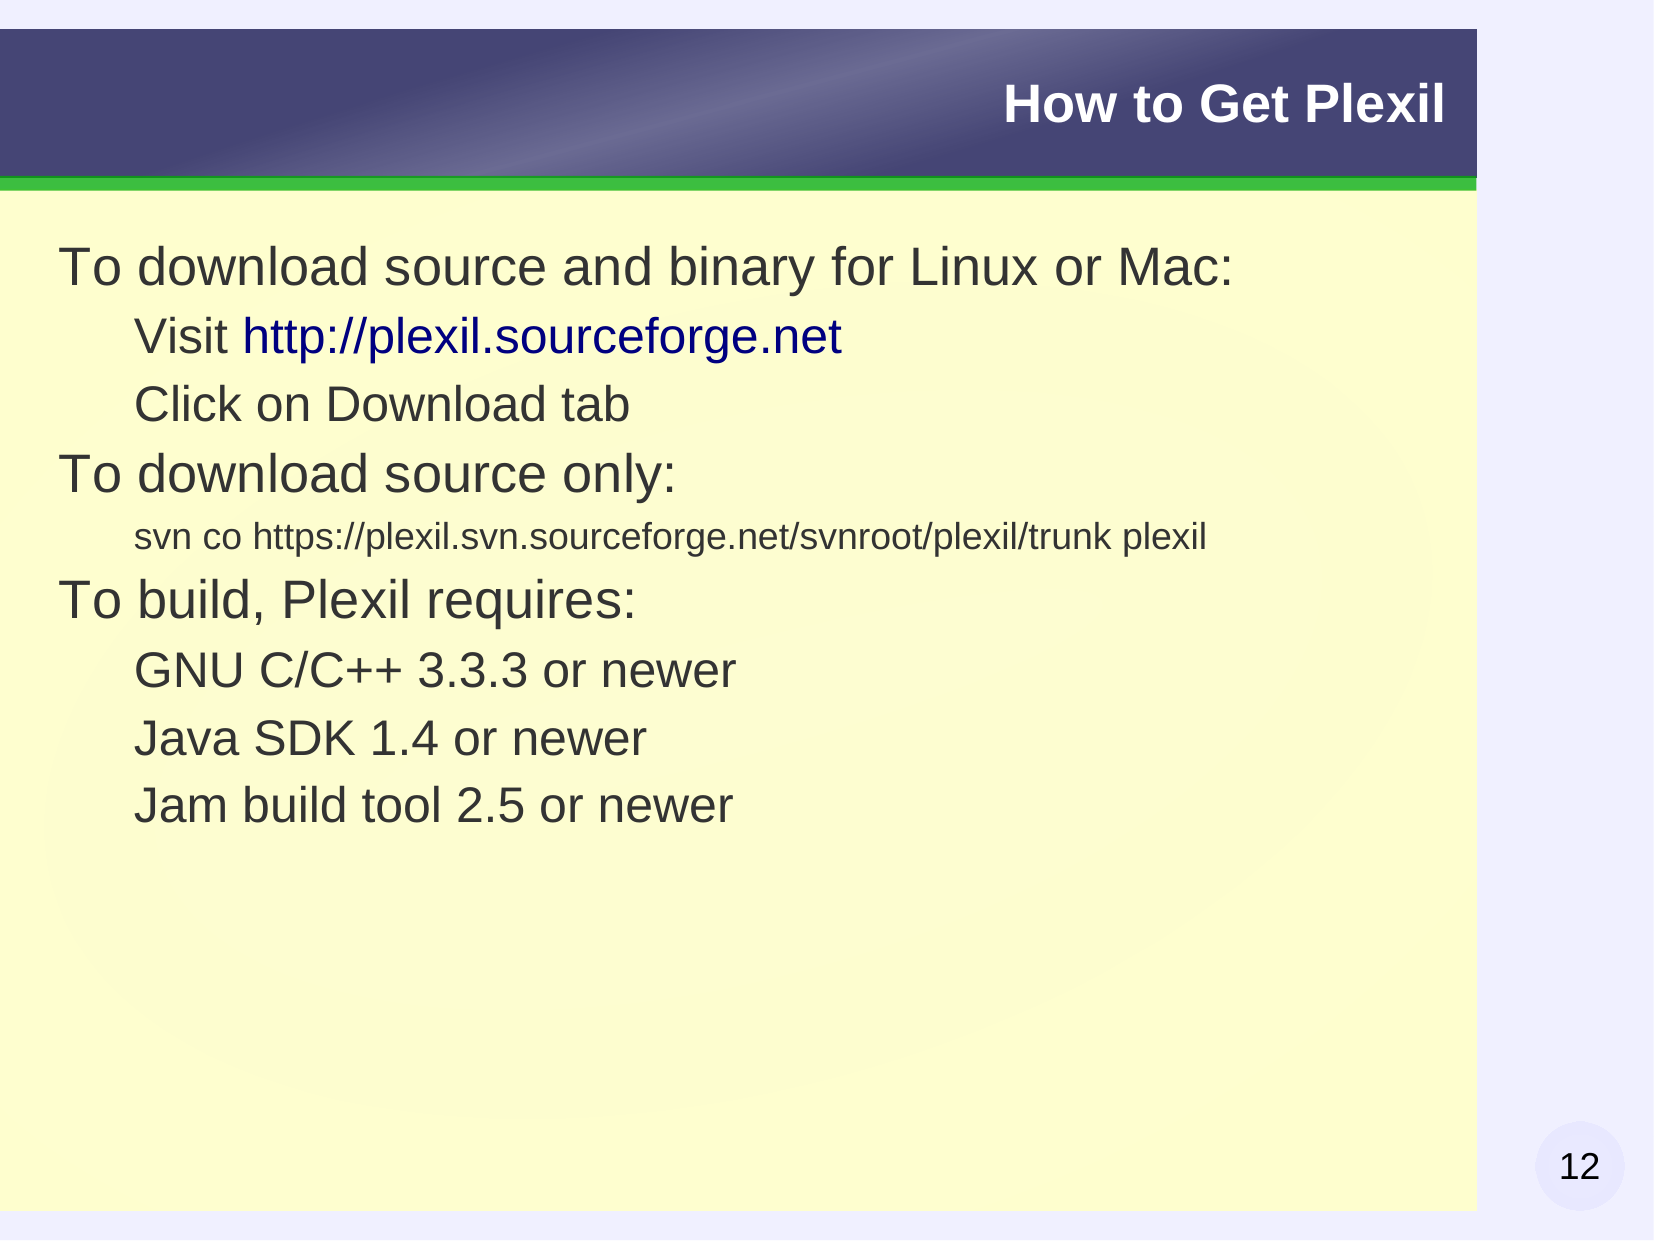

# How to Get Plexil
To download source and binary for Linux or Mac:
Visit http://plexil.sourceforge.net
Click on Download tab
To download source only:
svn co https://plexil.svn.sourceforge.net/svnroot/plexil/trunk plexil
To build, Plexil requires:
GNU C/C++ 3.3.3 or newer
Java SDK 1.4 or newer
Jam build tool 2.5 or newer